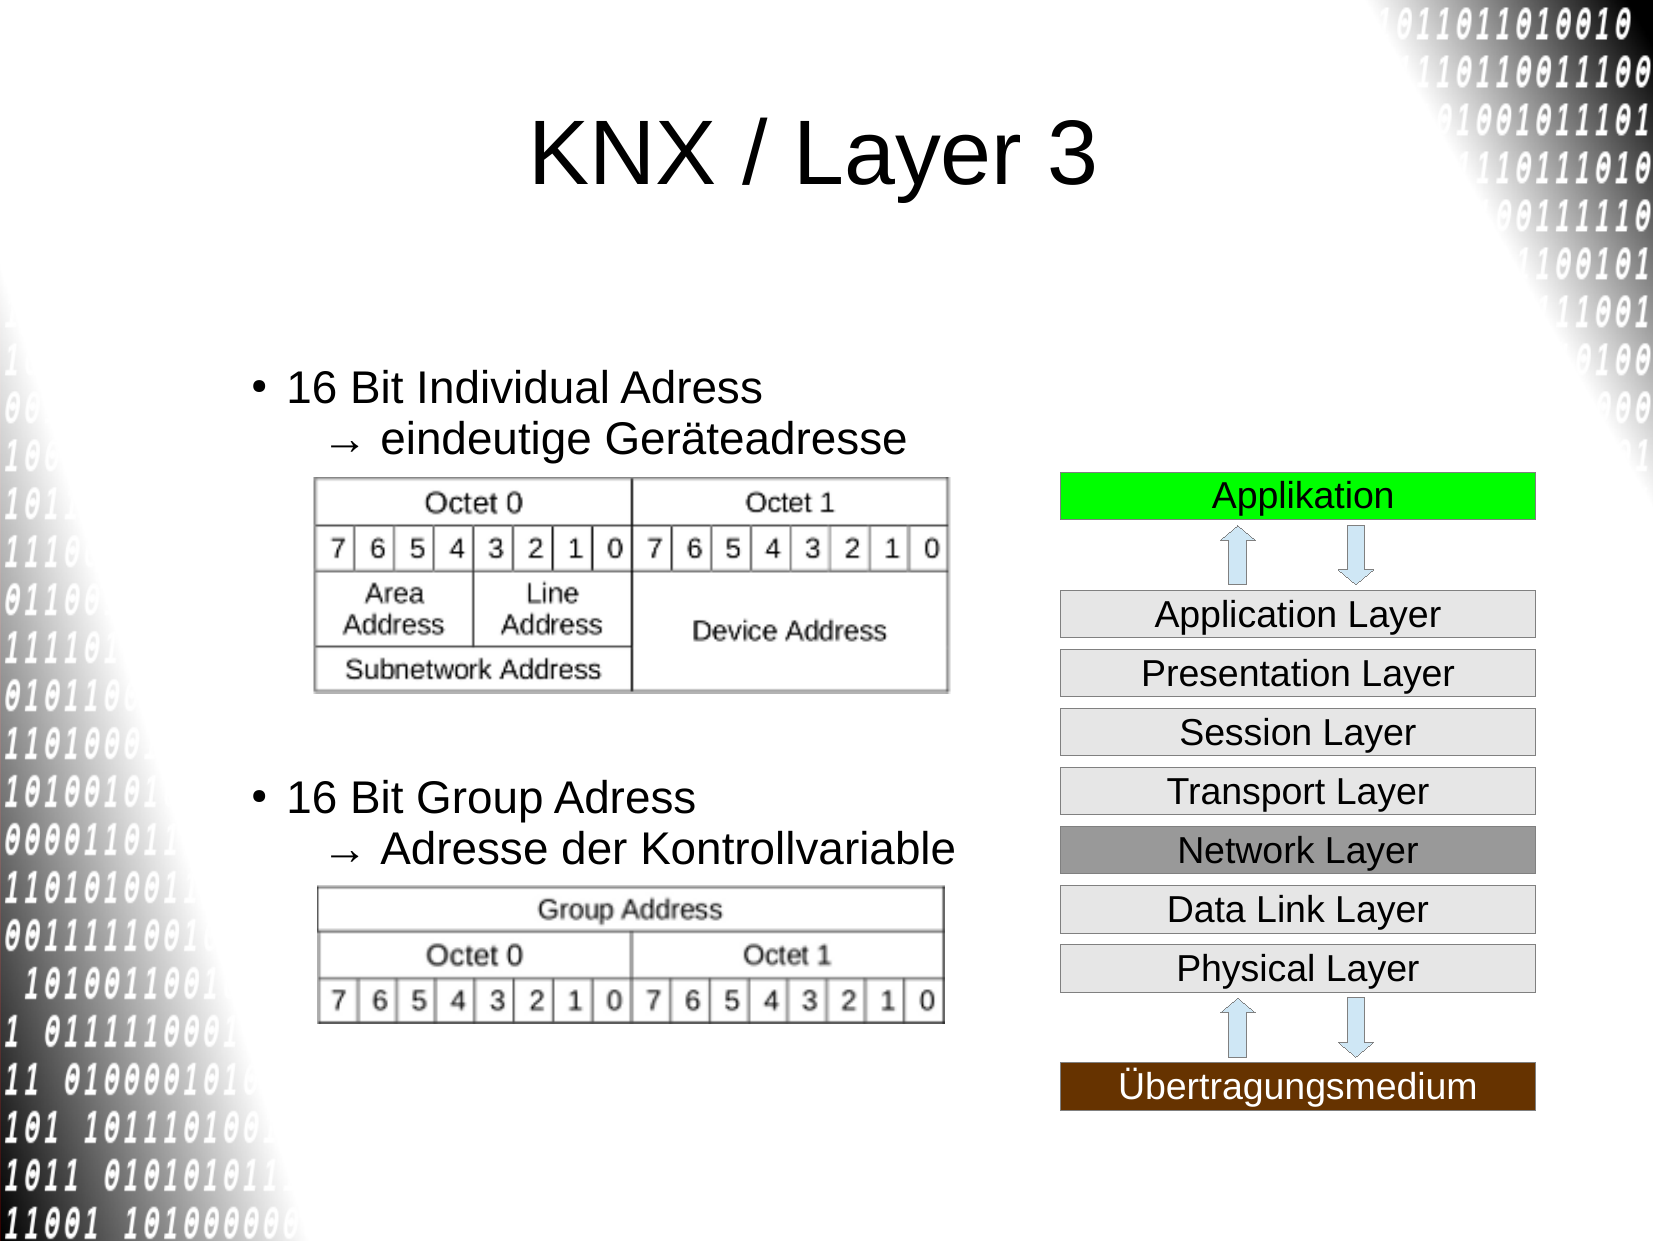

# KNX / Layer 3
16 Bit Individual Adress
→ eindeutige Geräteadresse
16 Bit Group Adress
→ Adresse der Kontrollvariable
 Applikation
Application Layer
Presentation Layer
Session Layer
Transport Layer
Network Layer
Data Link Layer
Physical Layer
Übertragungsmedium